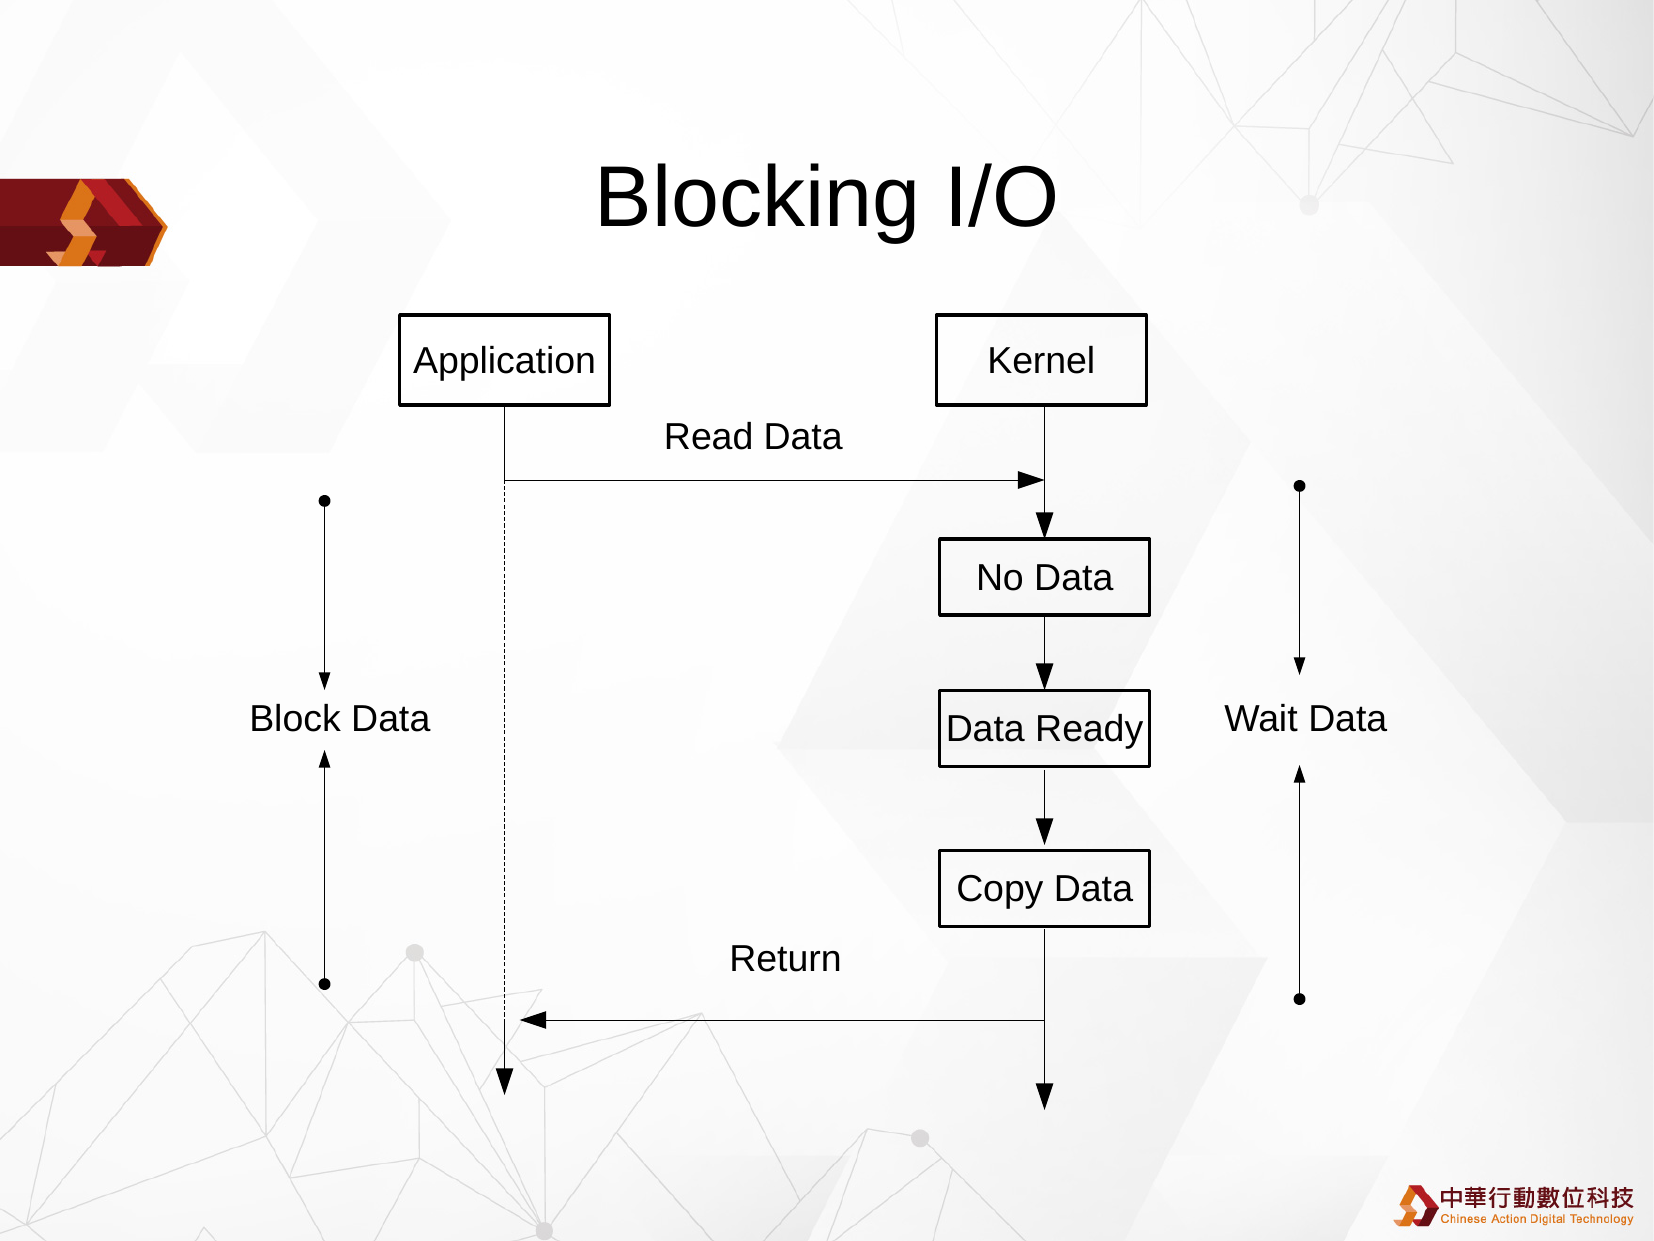

# Blocking I/O
Application
Kernel
Read Data
No Data
Block Data
Wait Data
Data Ready
Copy Data
Return